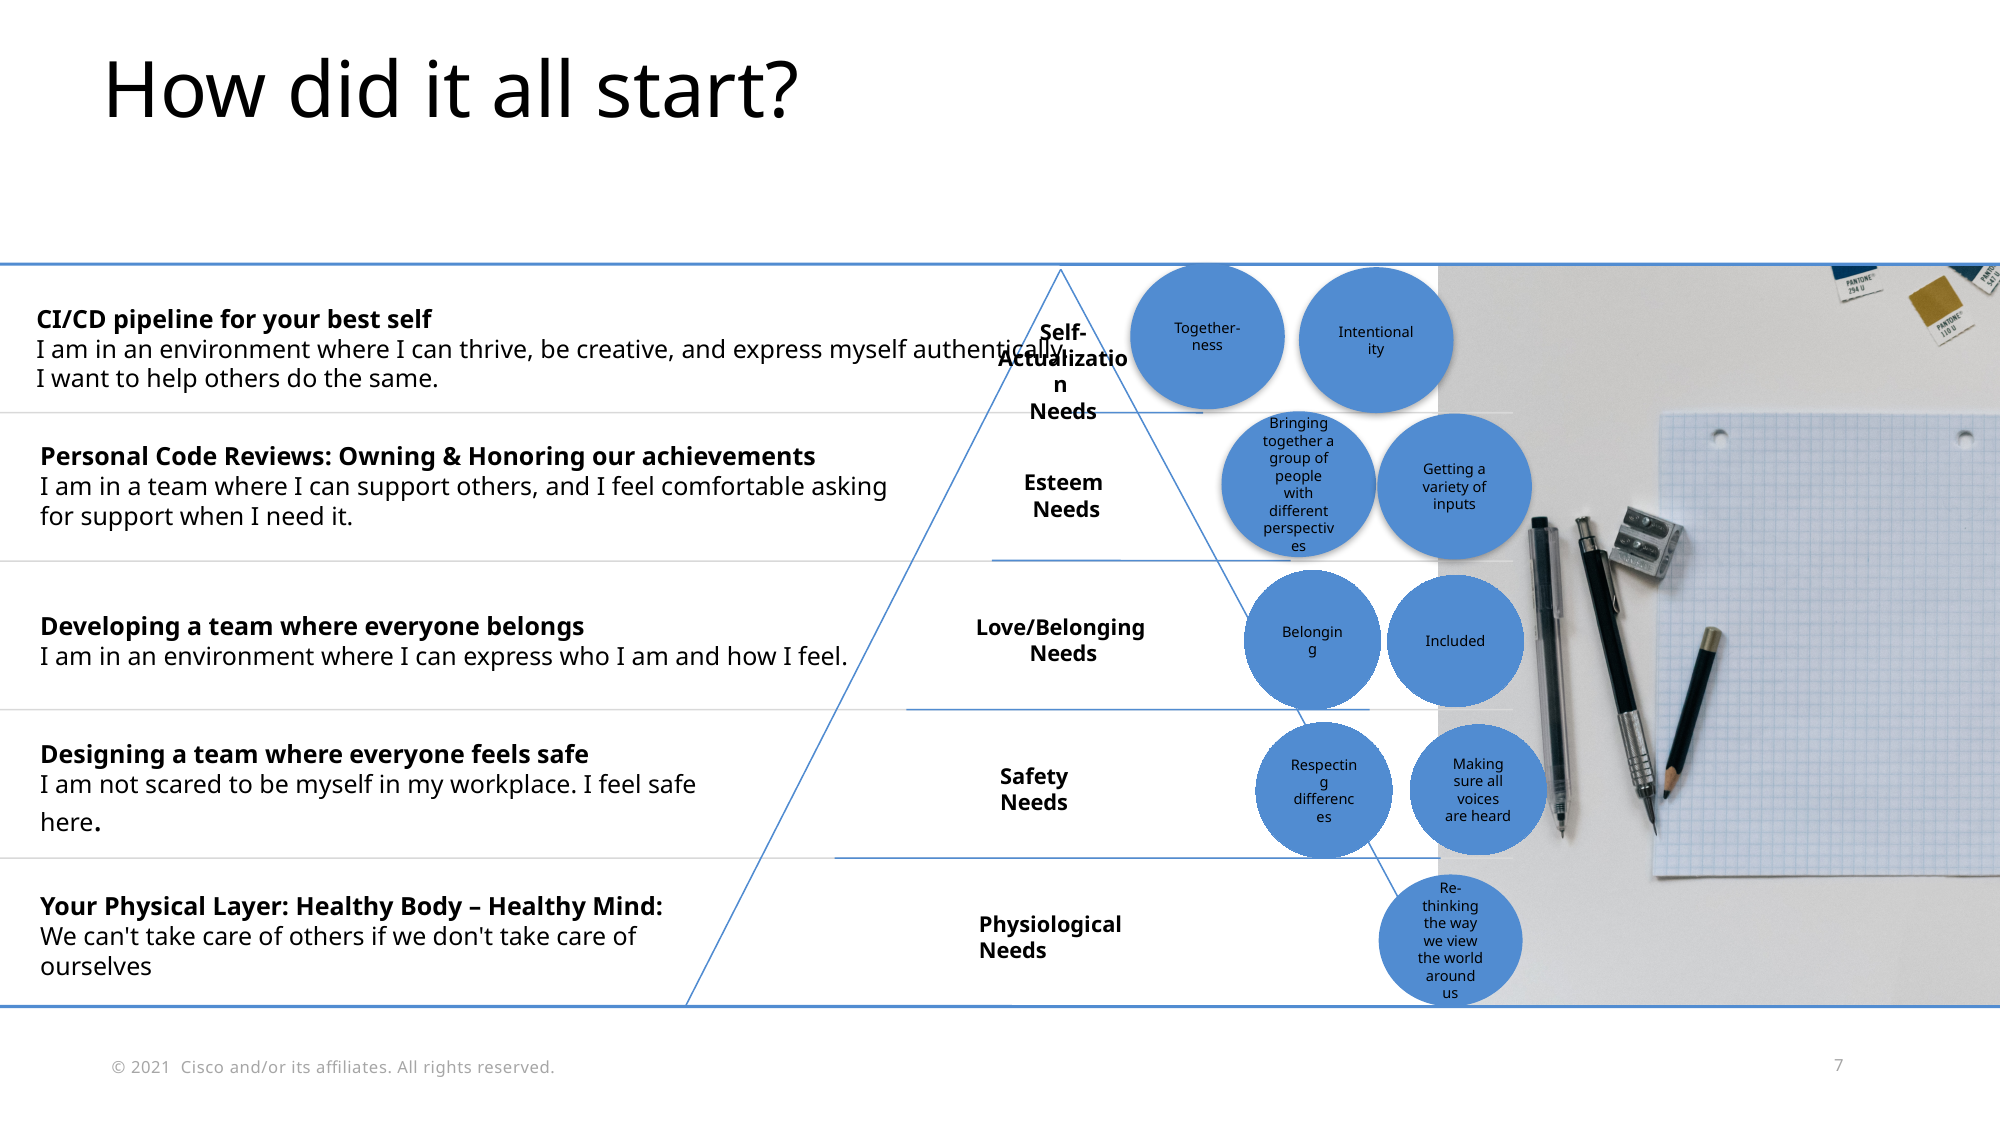

# How did it all start?
Together-ness
Intentionality
CI/CD pipeline for your best self
I am in an environment where I can thrive, be creative, and express myself authentically.
I want to help others do the same.
Self-
Actualization
Needs
Bringing together a group of people with different perspectives
Getting a variety of inputs
Personal Code Reviews: Owning & Honoring our achievements
I am in a team where I can support others, and I feel comfortable asking for support when I need it.
Esteem
Needs
Belonging
Included
Developing a team where everyone belongs
I am in an environment where I can express who I am and how I feel.
Love/Belonging
Needs
Respecting differences
Making sure all voices are heard
Designing a team where everyone feels safe
I am not scared to be myself in my workplace. I feel safe here.
Safety Needs
Re-thinking the way we view the world around us
Your Physical Layer: Healthy Body – Healthy Mind:
We can't take care of others if we don't take care of ourselves
Physiological Needs